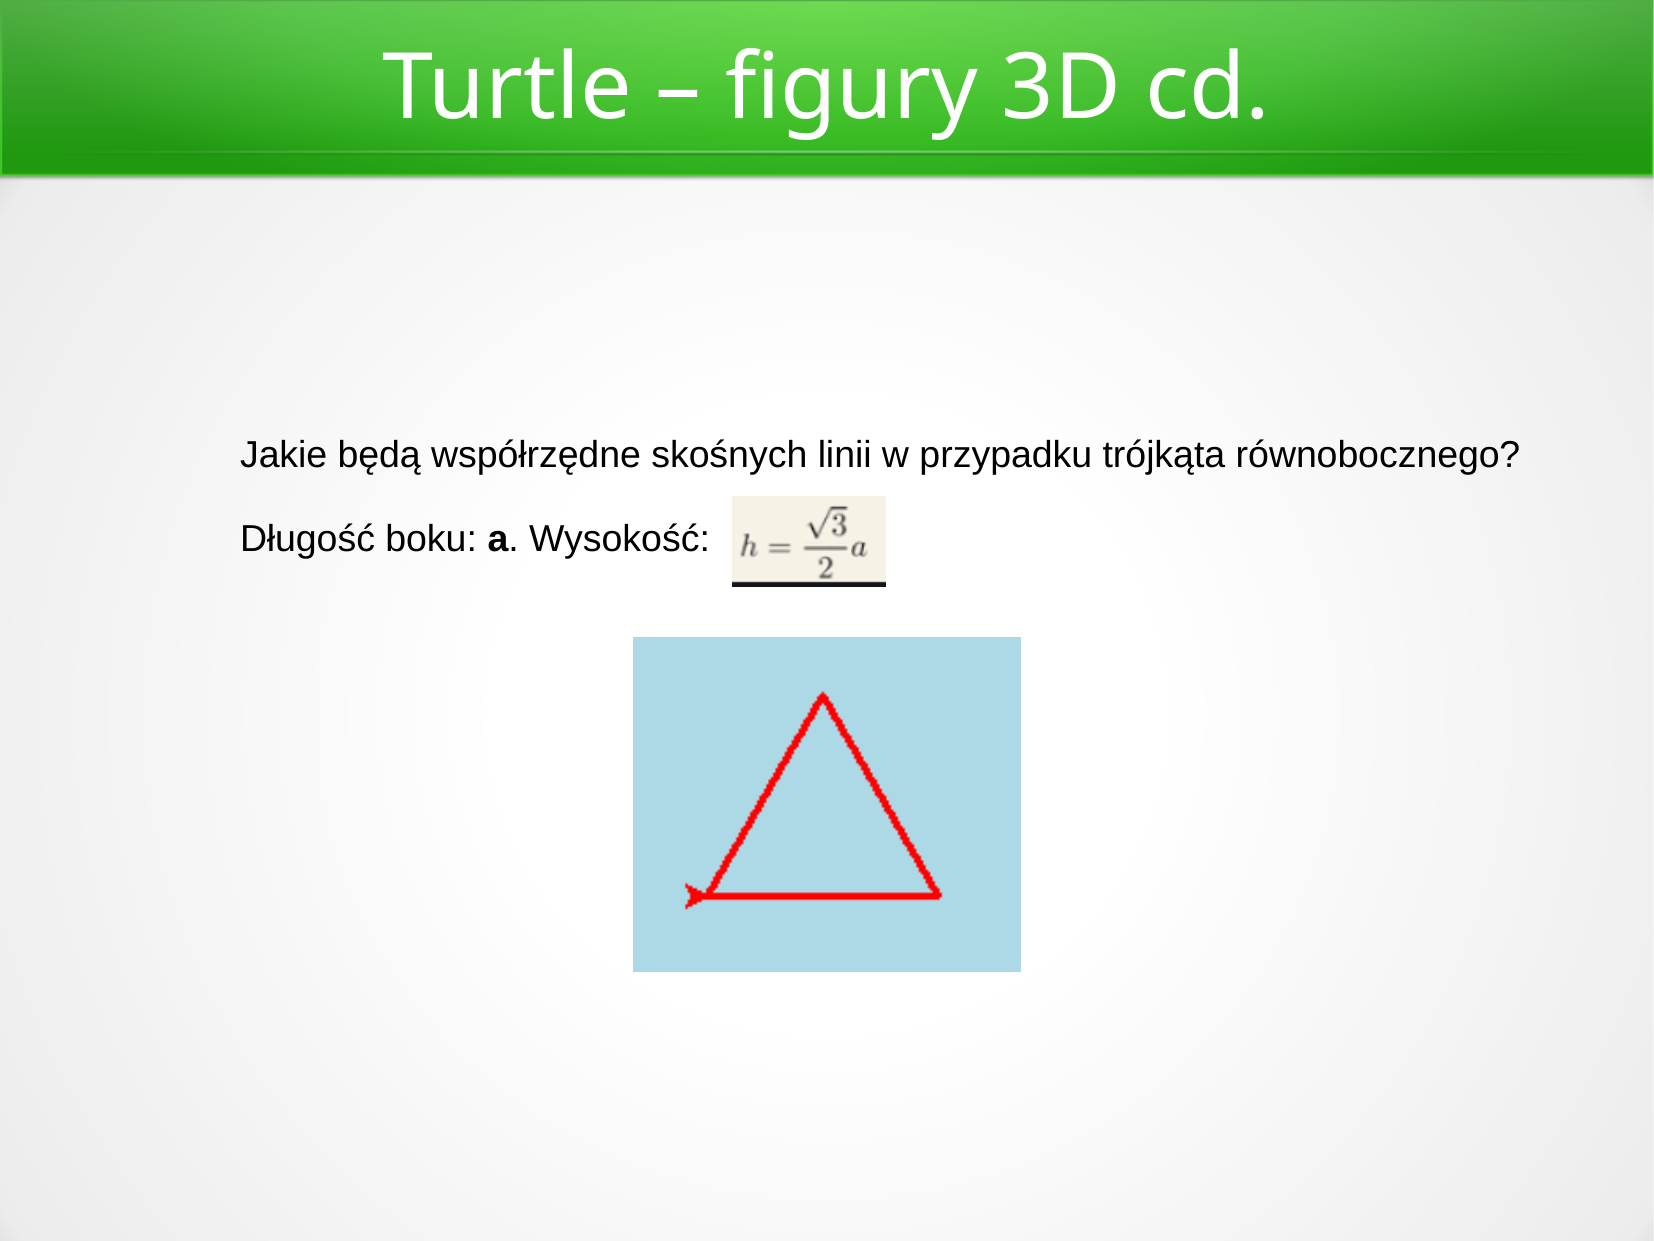

# Turtle – figury 3D cd.
Jakie będą współrzędne skośnych linii w przypadku trójkąta równobocznego?
Długość boku: a. Wysokość: